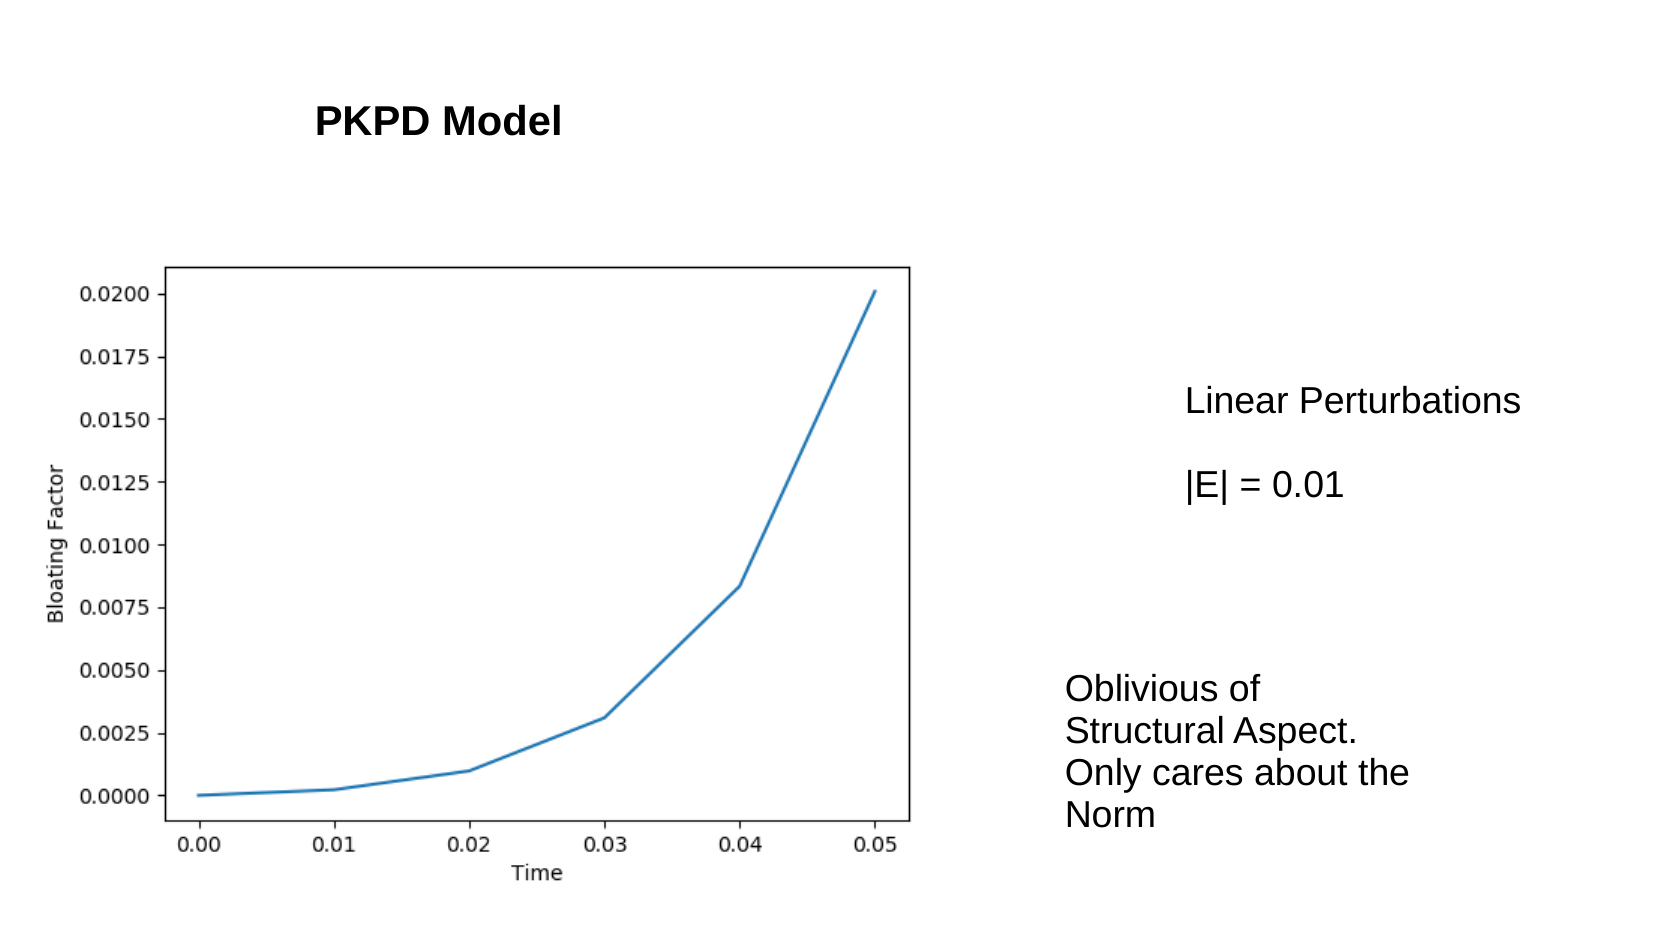

PKPD Model
Linear Perturbations
|E| = 0.01
Oblivious of Structural Aspect. Only cares about the Norm